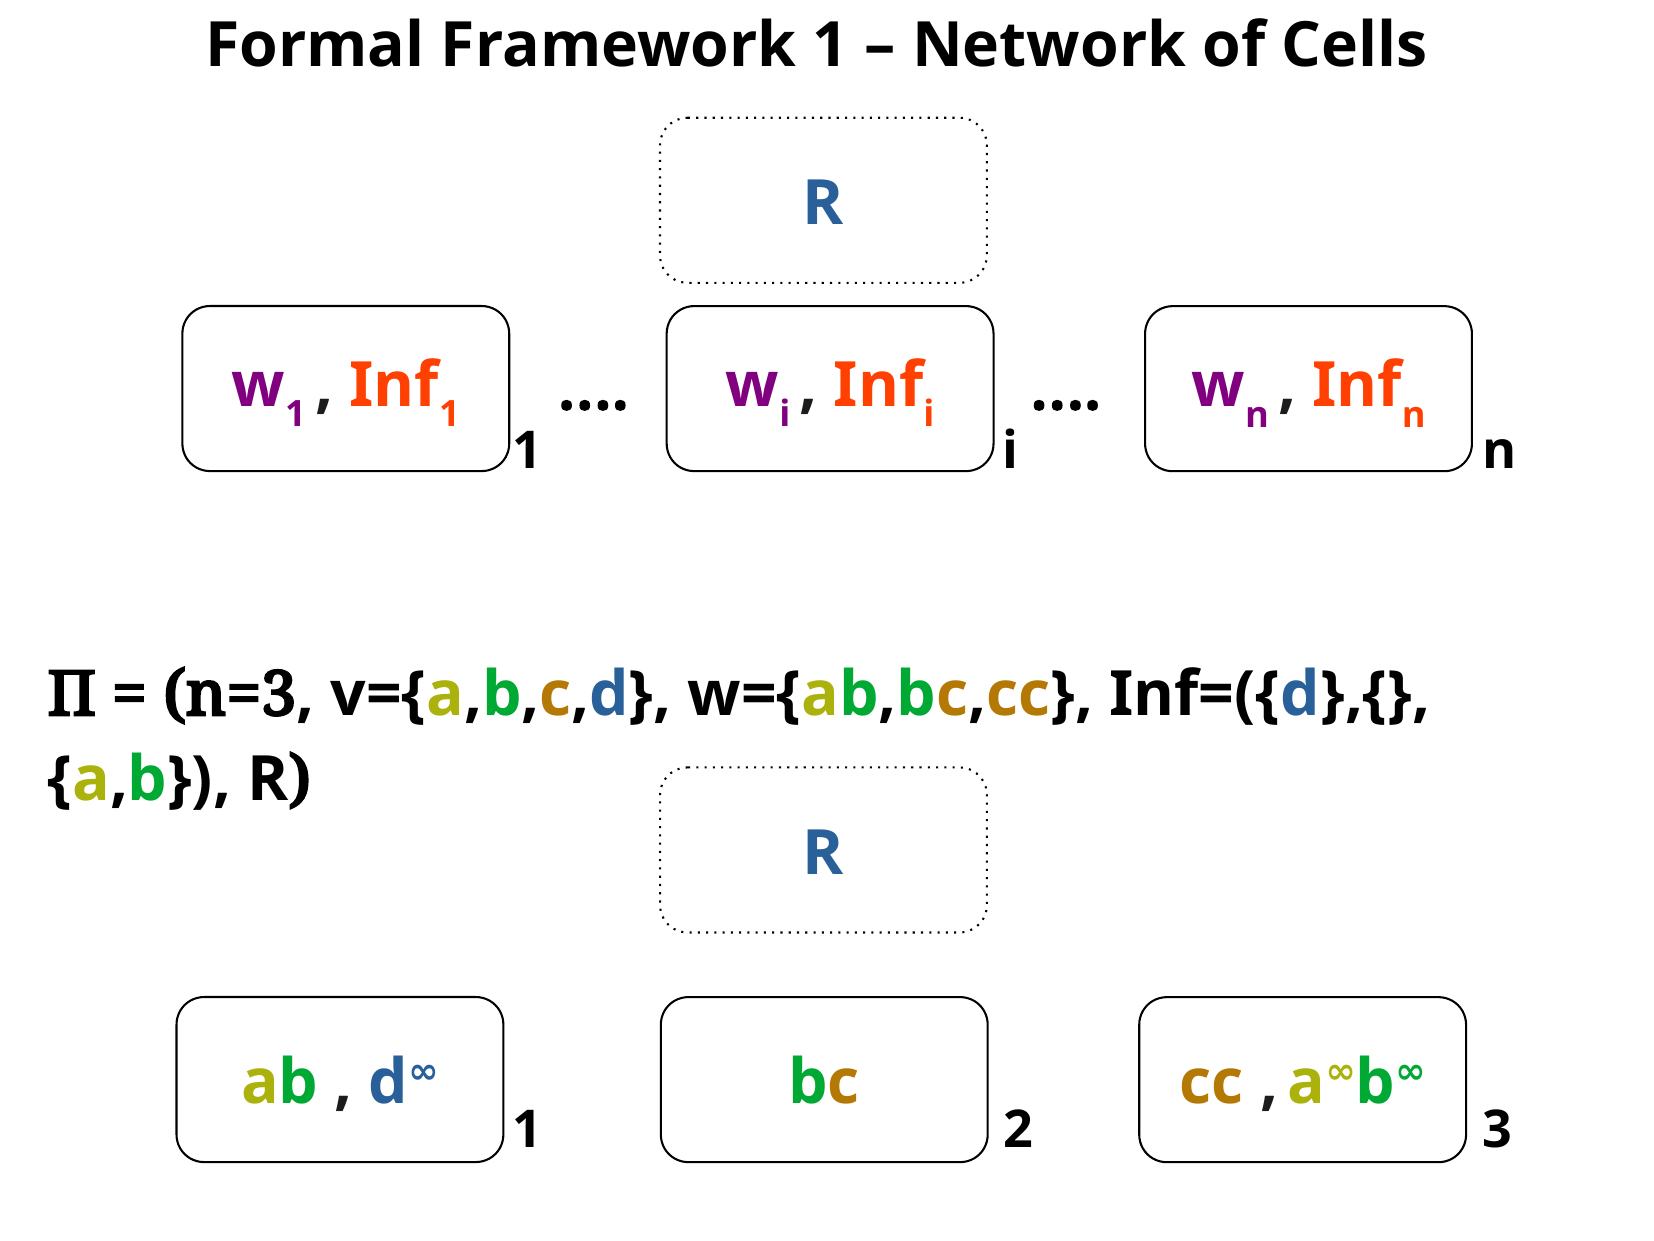

# Formal Framework 1 – Network of Cells
R
w1 , Inf1
wi , Infi
wn , Infn
….
….
1
i
n
Π = (n=3, v={a,b,c,d}, w={ab,bc,cc}, Inf=({d},{},{a,b}), R)
R
ab , d∞
bc
cc , a∞b∞
1
2
3